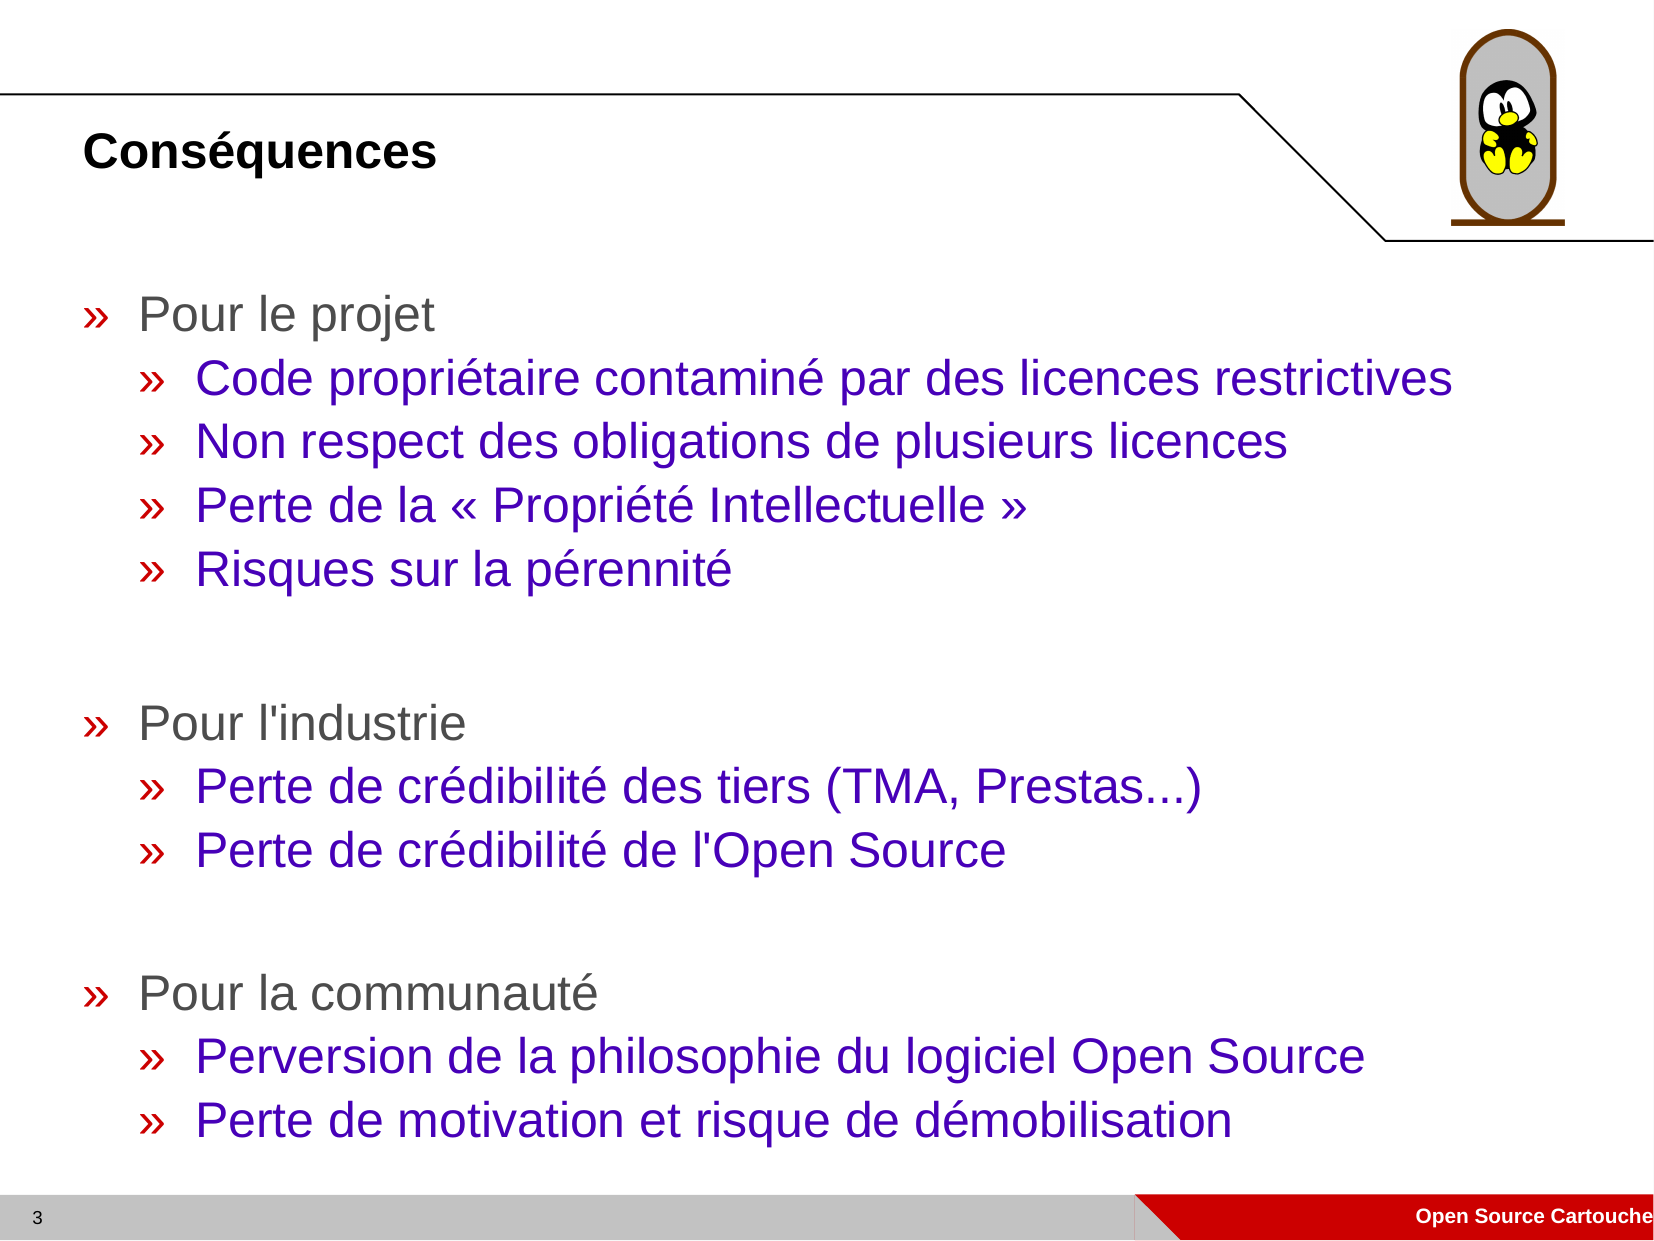

# Conséquences
Pour le projet
Code propriétaire contaminé par des licences restrictives
Non respect des obligations de plusieurs licences
Perte de la « Propriété Intellectuelle »
Risques sur la pérennité
Pour l'industrie
Perte de crédibilité des tiers (TMA, Prestas...)
Perte de crédibilité de l'Open Source
Pour la communauté
Perversion de la philosophie du logiciel Open Source
Perte de motivation et risque de démobilisation